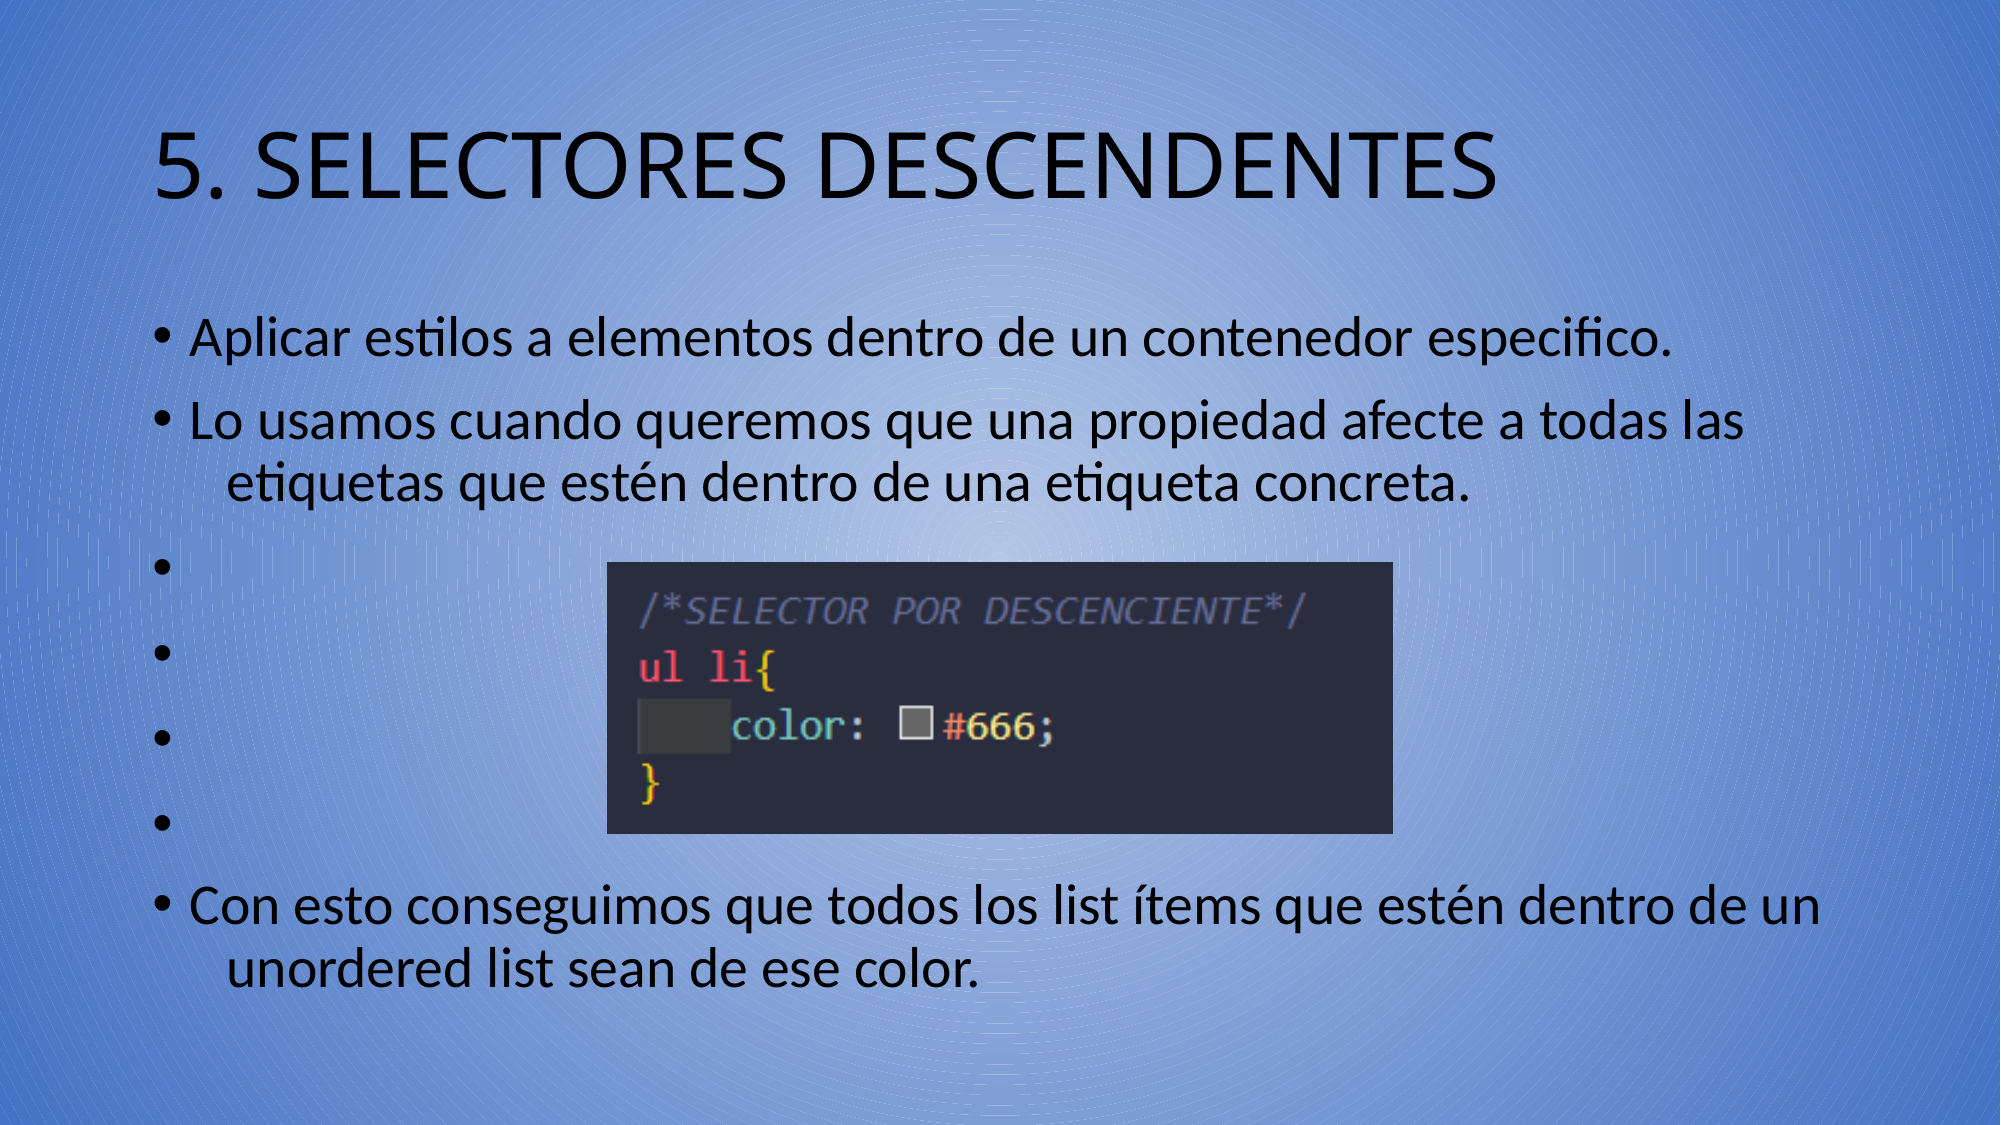

# 5. SELECTORES DESCENDENTES
Aplicar estilos a elementos dentro de un contenedor especifico.
Lo usamos cuando queremos que una propiedad afecte a todas las etiquetas que estén dentro de una etiqueta concreta.
Con esto conseguimos que todos los list ítems que estén dentro de un unordered list sean de ese color.